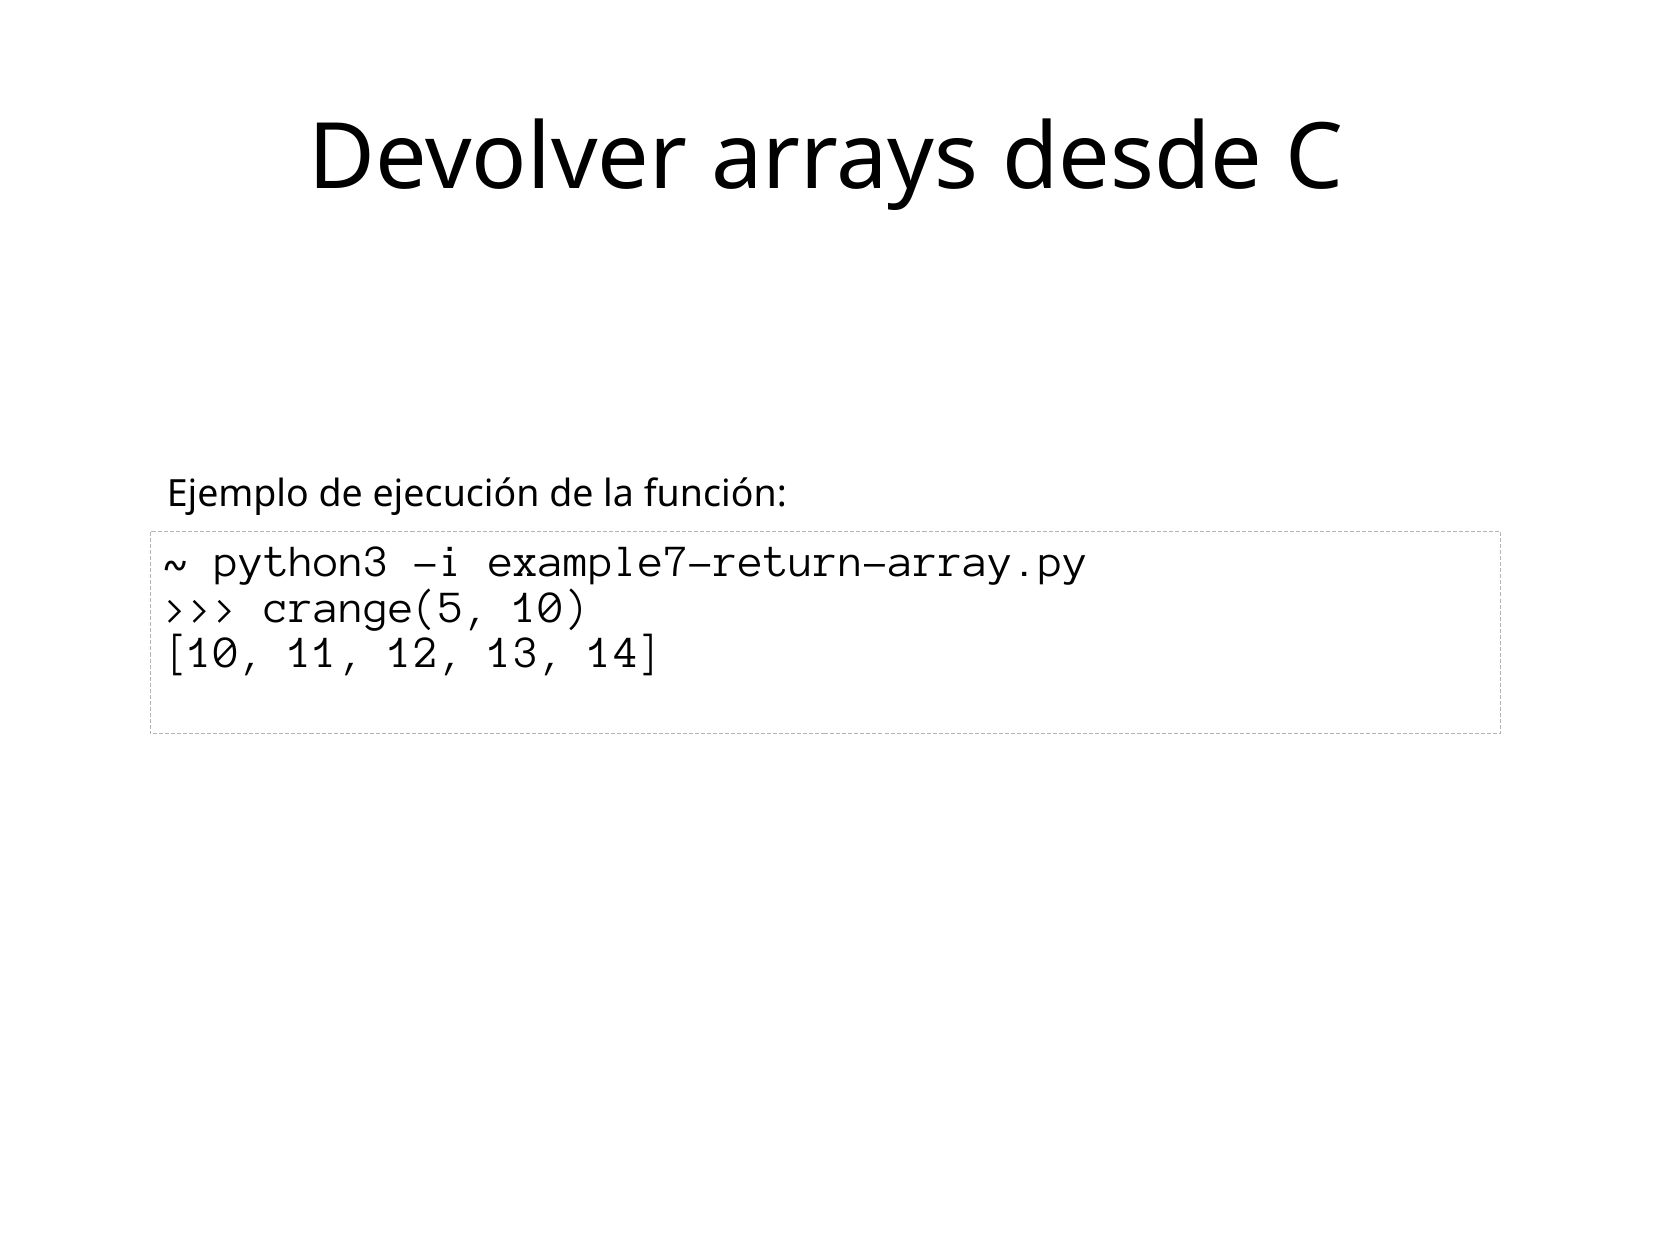

# Devolver arrays desde C
Ejemplo de ejecución de la función:
~ python3 -i example7-return-array.py
>>> crange(5, 10)
[10, 11, 12, 13, 14]